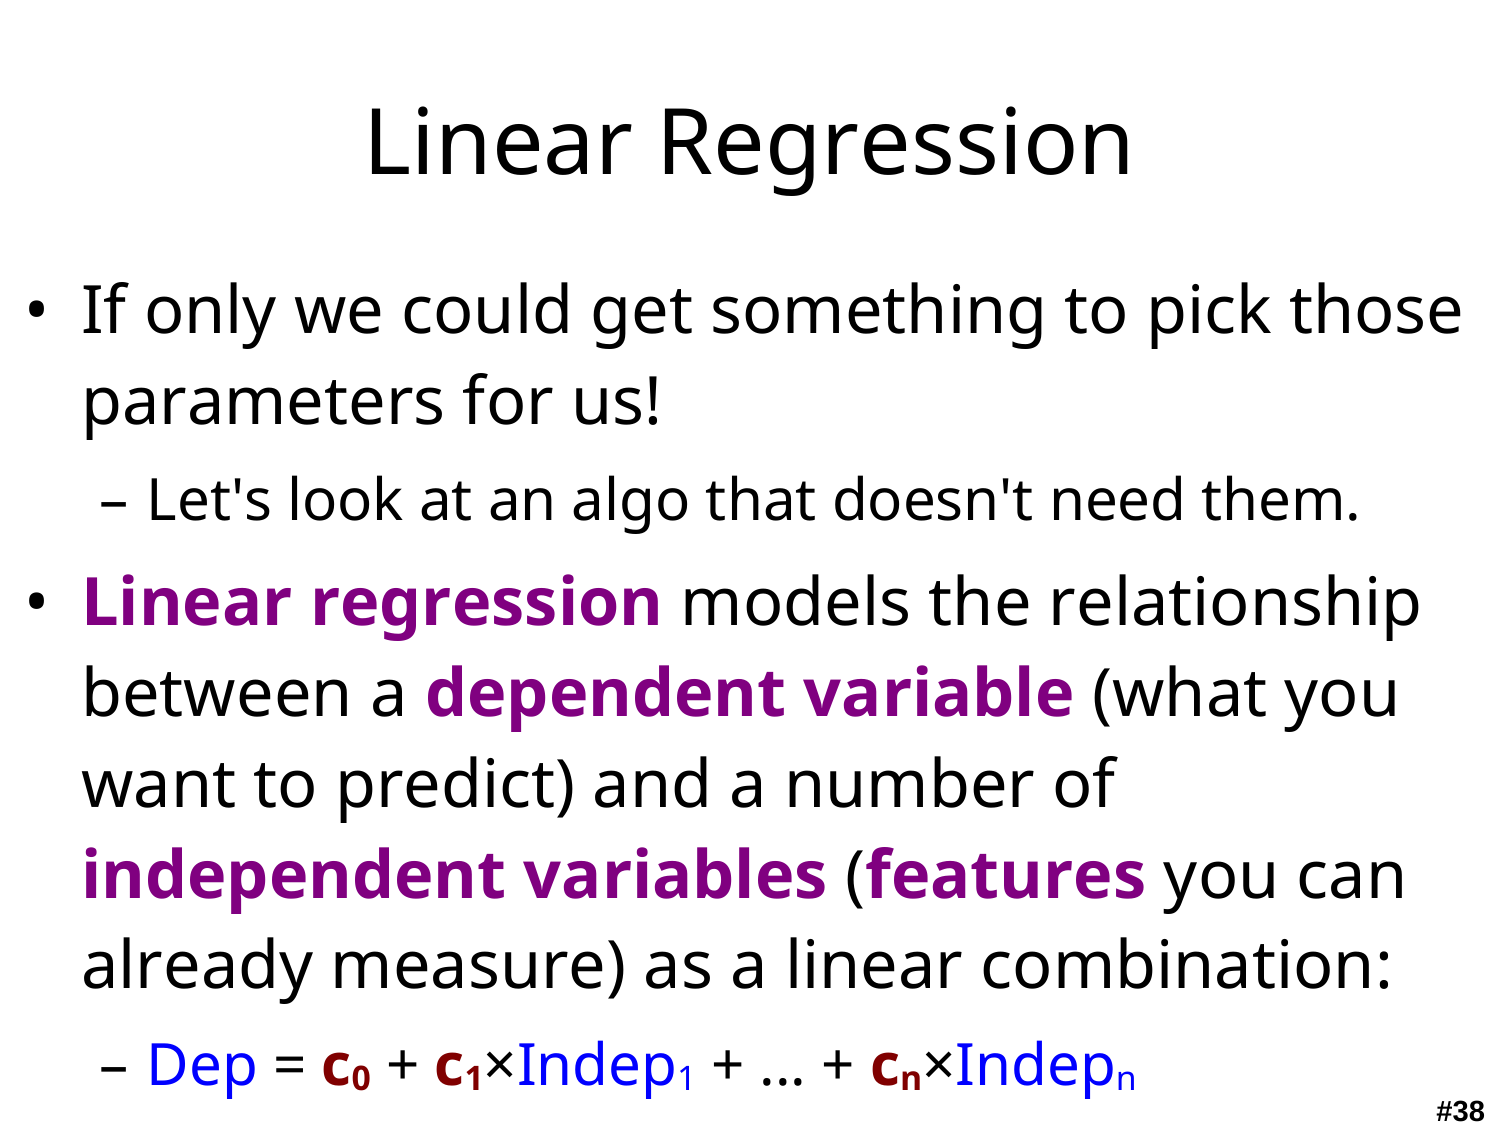

# Linear Regression
If only we could get something to pick those parameters for us!
Let's look at an algo that doesn't need them.
Linear regression models the relationship between a dependent variable (what you want to predict) and a number of independent variables (features you can already measure) as a linear combination:
Dep = c0 + c1×Indep1 + ... + cn×Indepn
Linear regression finds c0 ... cn for you
38